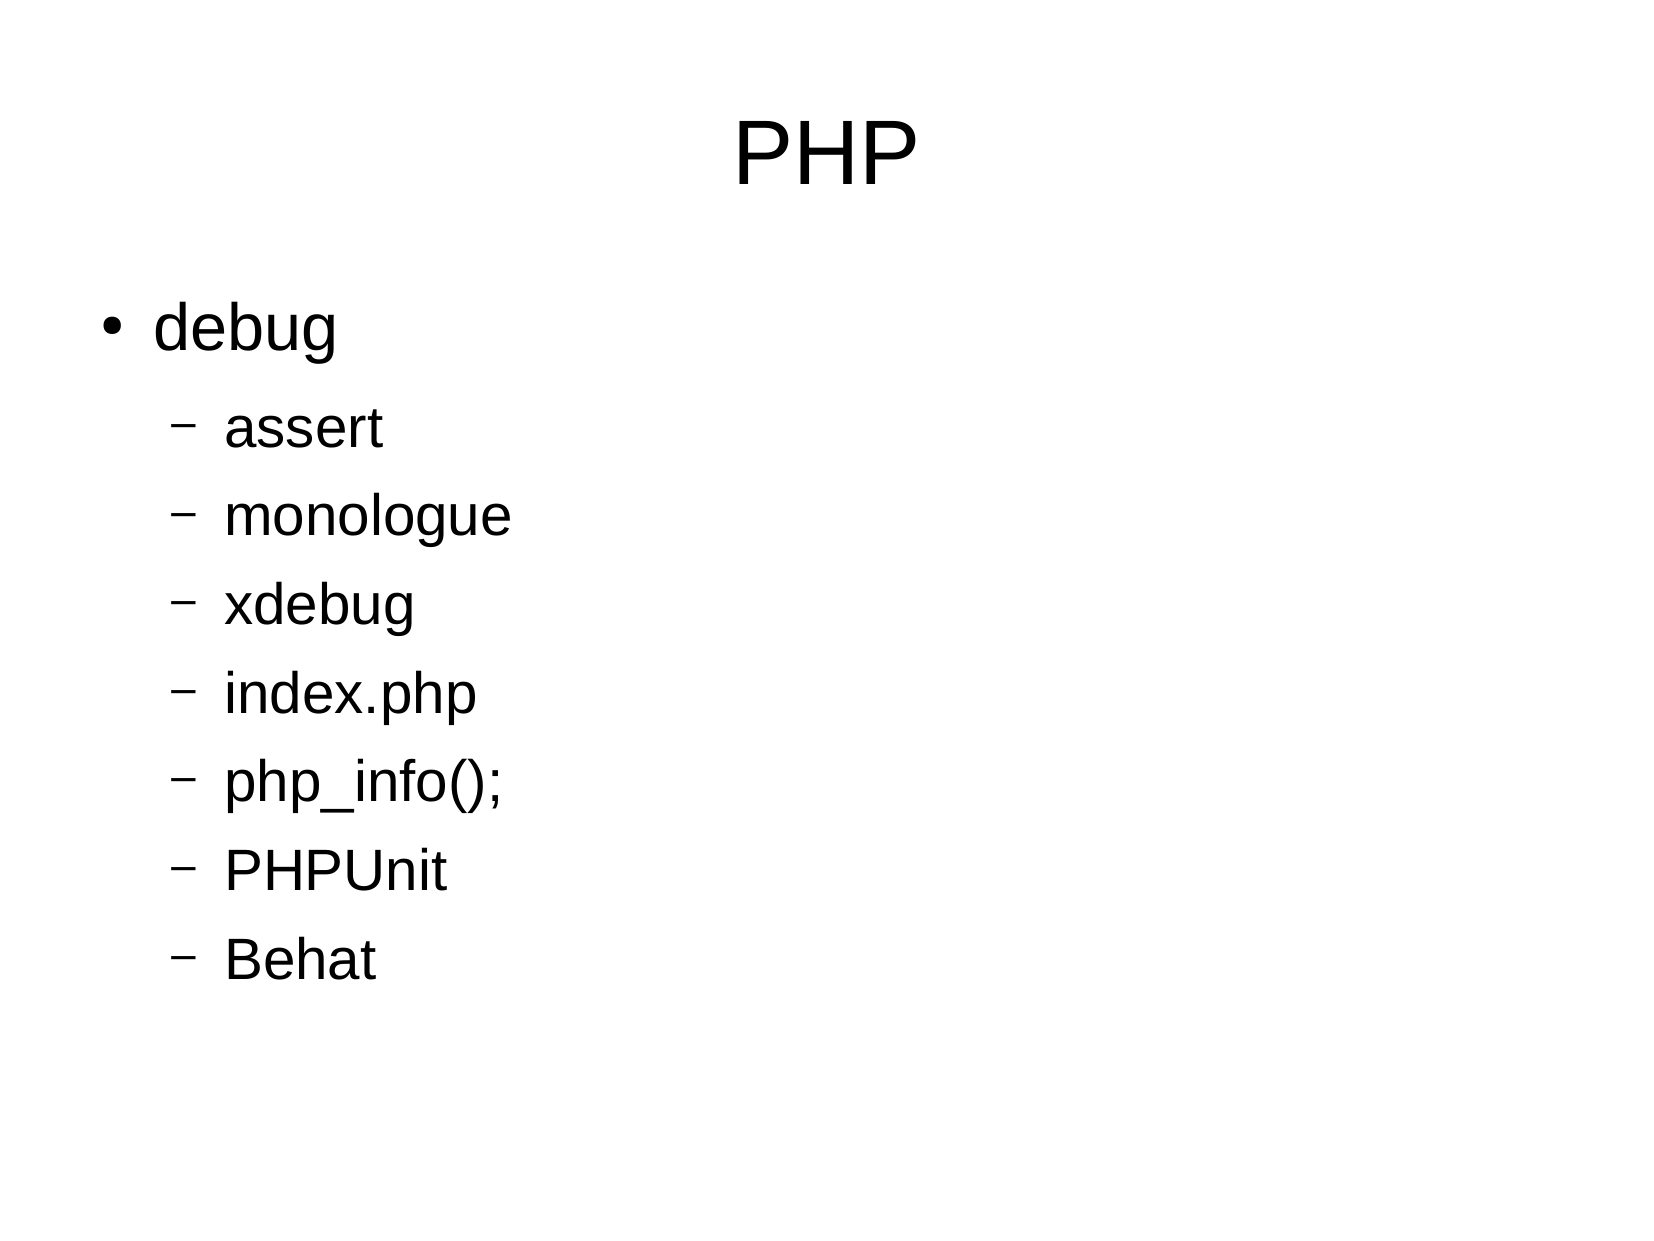

# PHP
debug
assert
monologue
xdebug
index.php
php_info();
PHPUnit
Behat